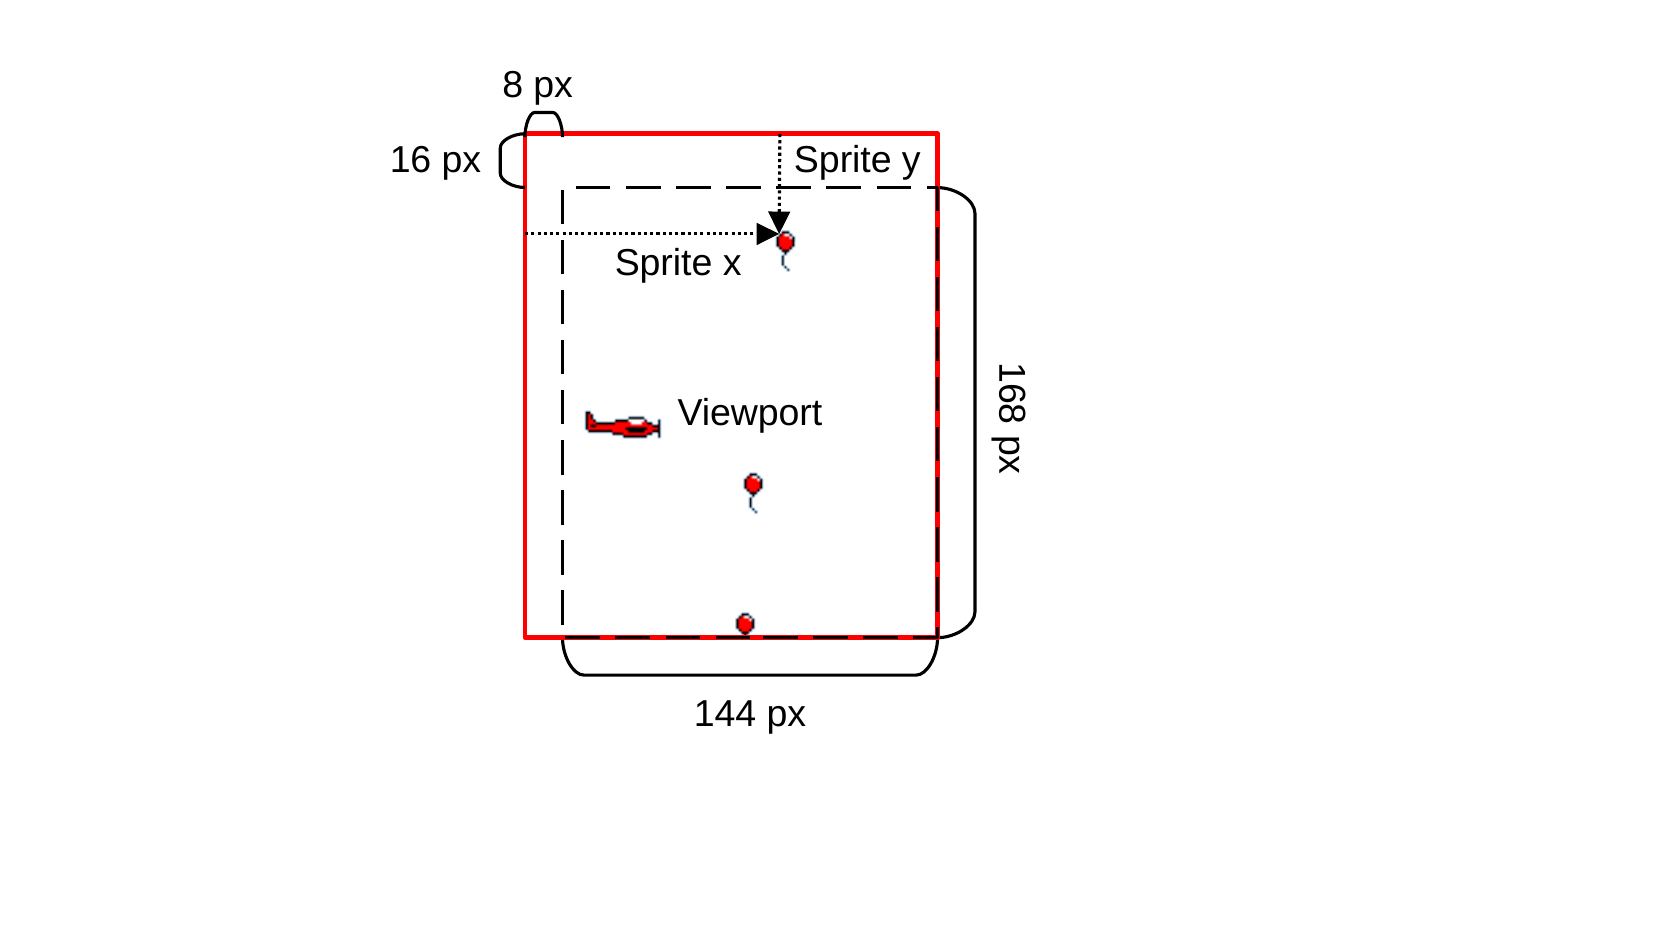

8 px
16 px
Sprite y
Viewport
Sprite x
168 px
144 px